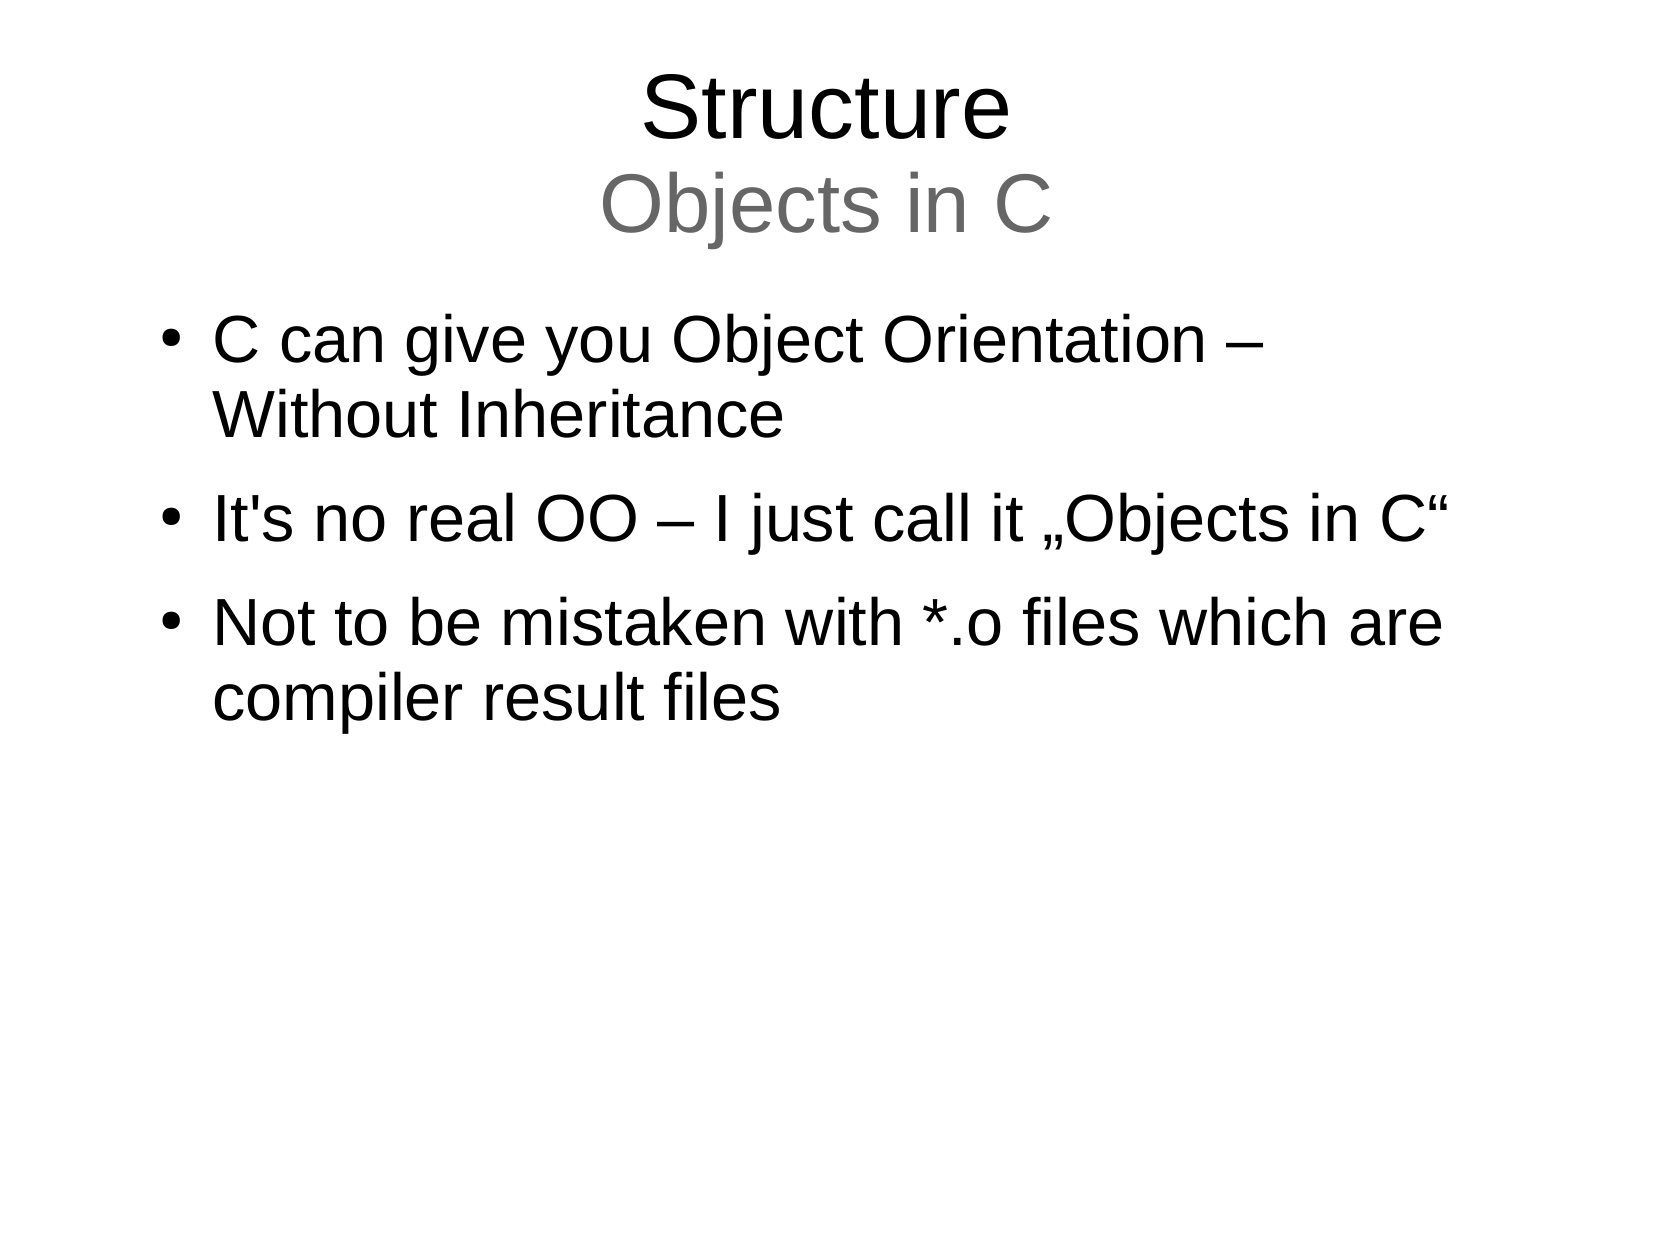

# Structure Objects in C
C can give you Object Orientation – Without Inheritance
It's no real OO – I just call it „Objects in C“
Not to be mistaken with *.o files which are compiler result files